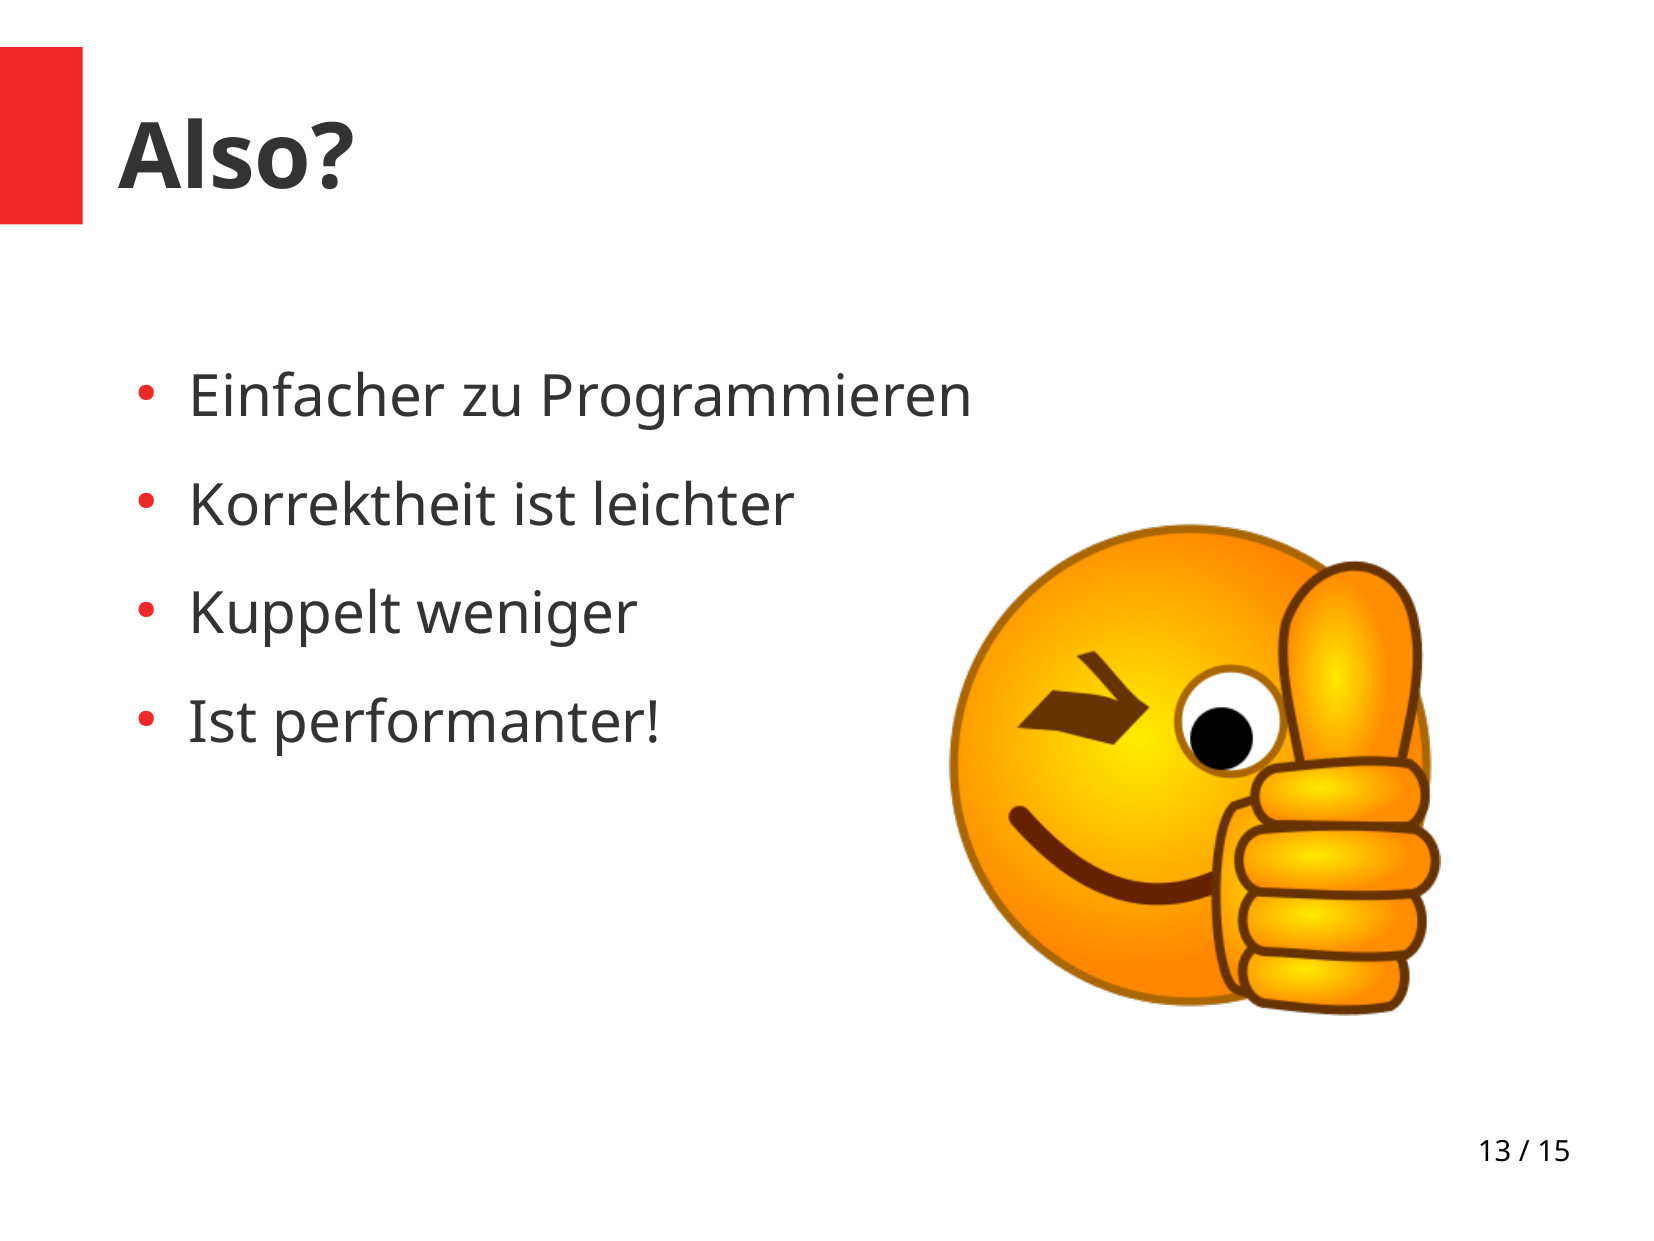

# Also?
Einfacher zu Programmieren
Korrektheit ist leichter
Kuppelt weniger
Ist performanter!
13